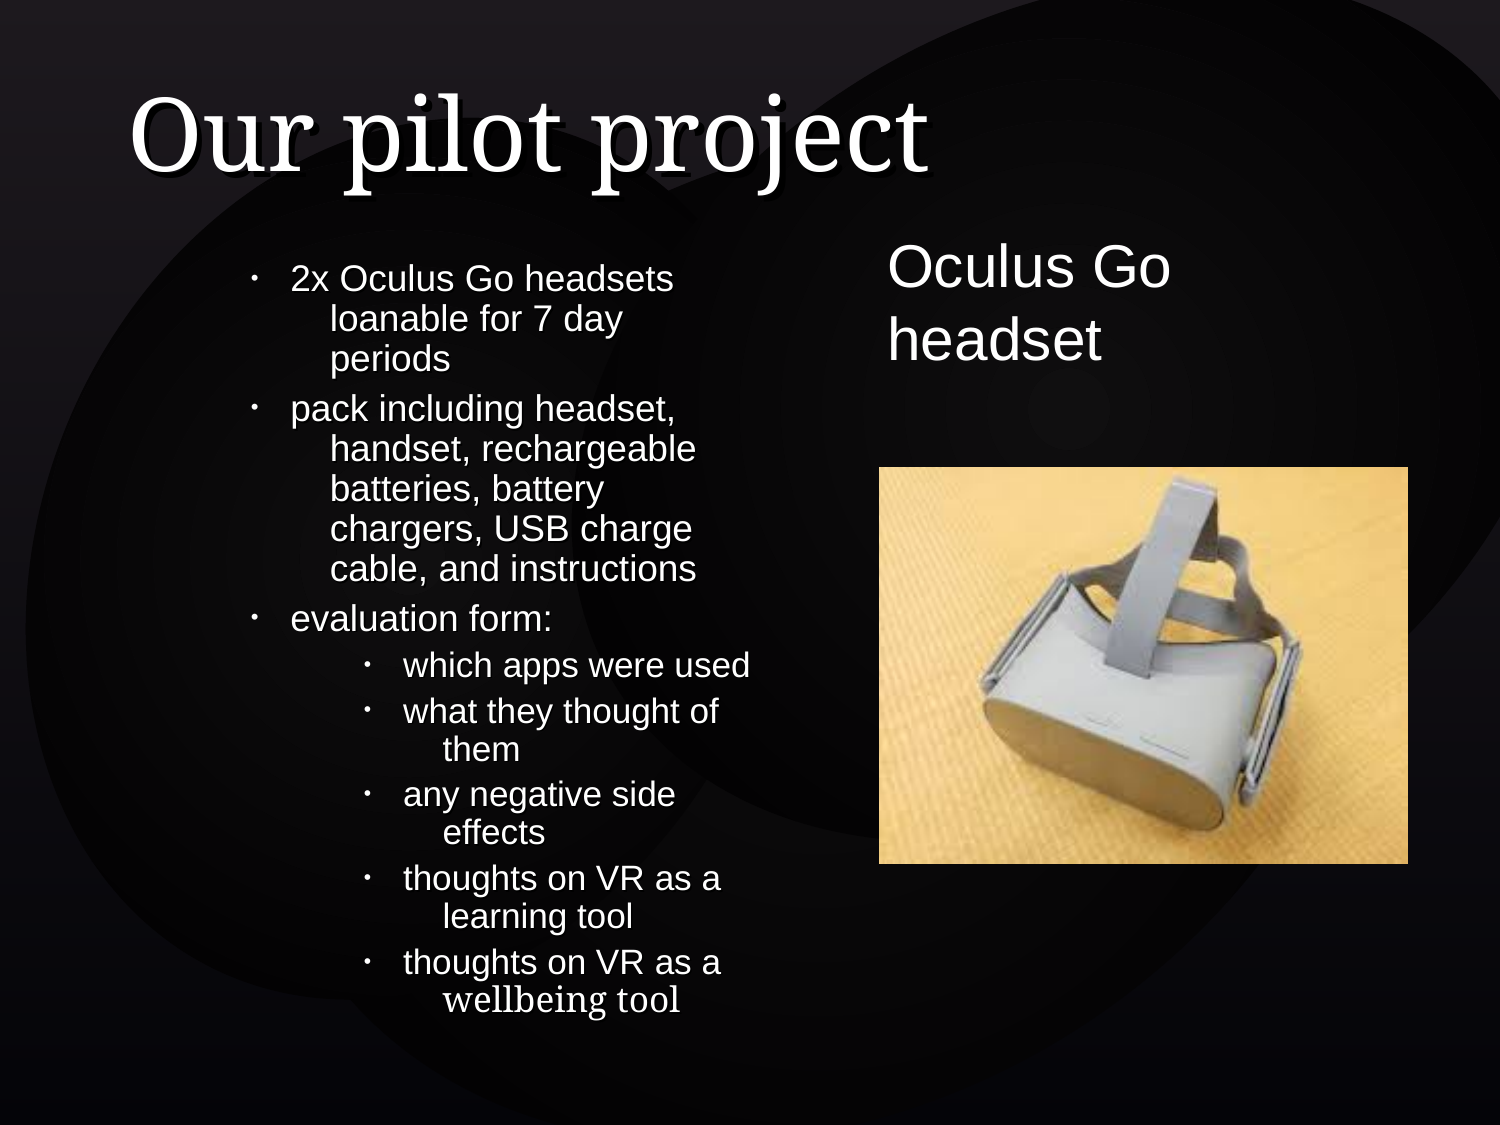

# Our pilot project
Oculus Go headset
2x Oculus Go headsets loanable for 7 day periods
pack including headset, handset, rechargeable batteries, battery chargers, USB charge cable, and instructions
evaluation form:
which apps were used
what they thought of them
any negative side effects
thoughts on VR as a learning tool
thoughts on VR as a wellbeing tool